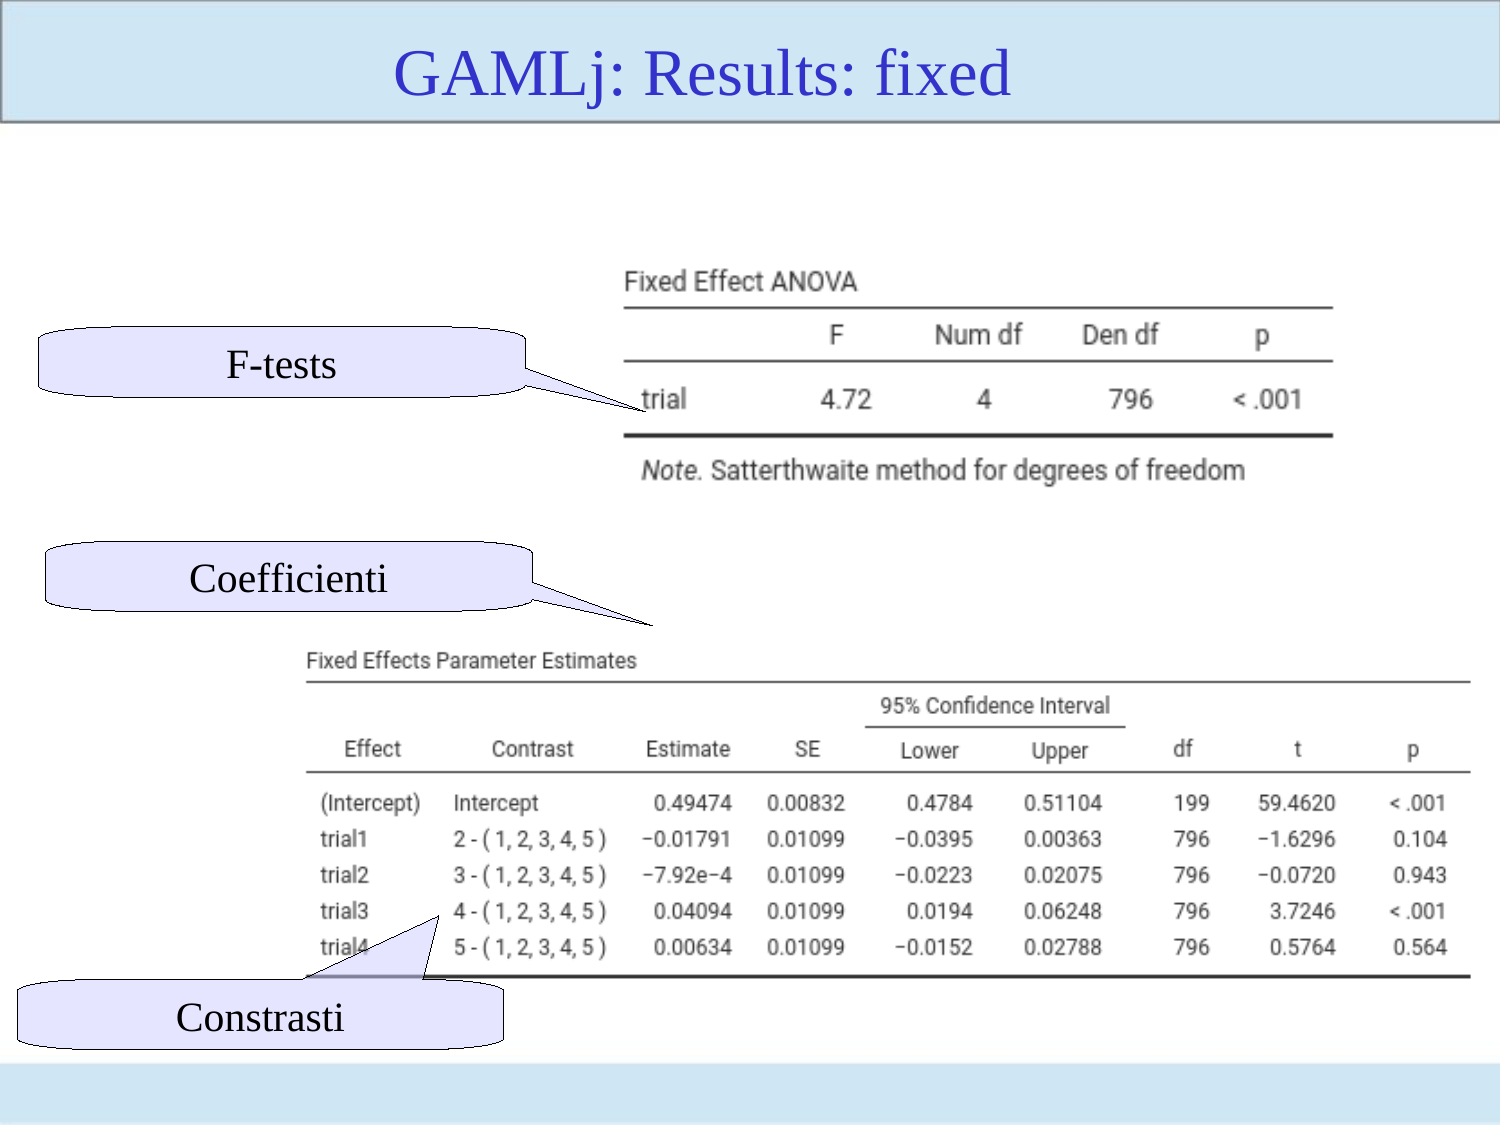

# GAMLj: Results: fixed
F-tests
Coefficienti
Constrasti